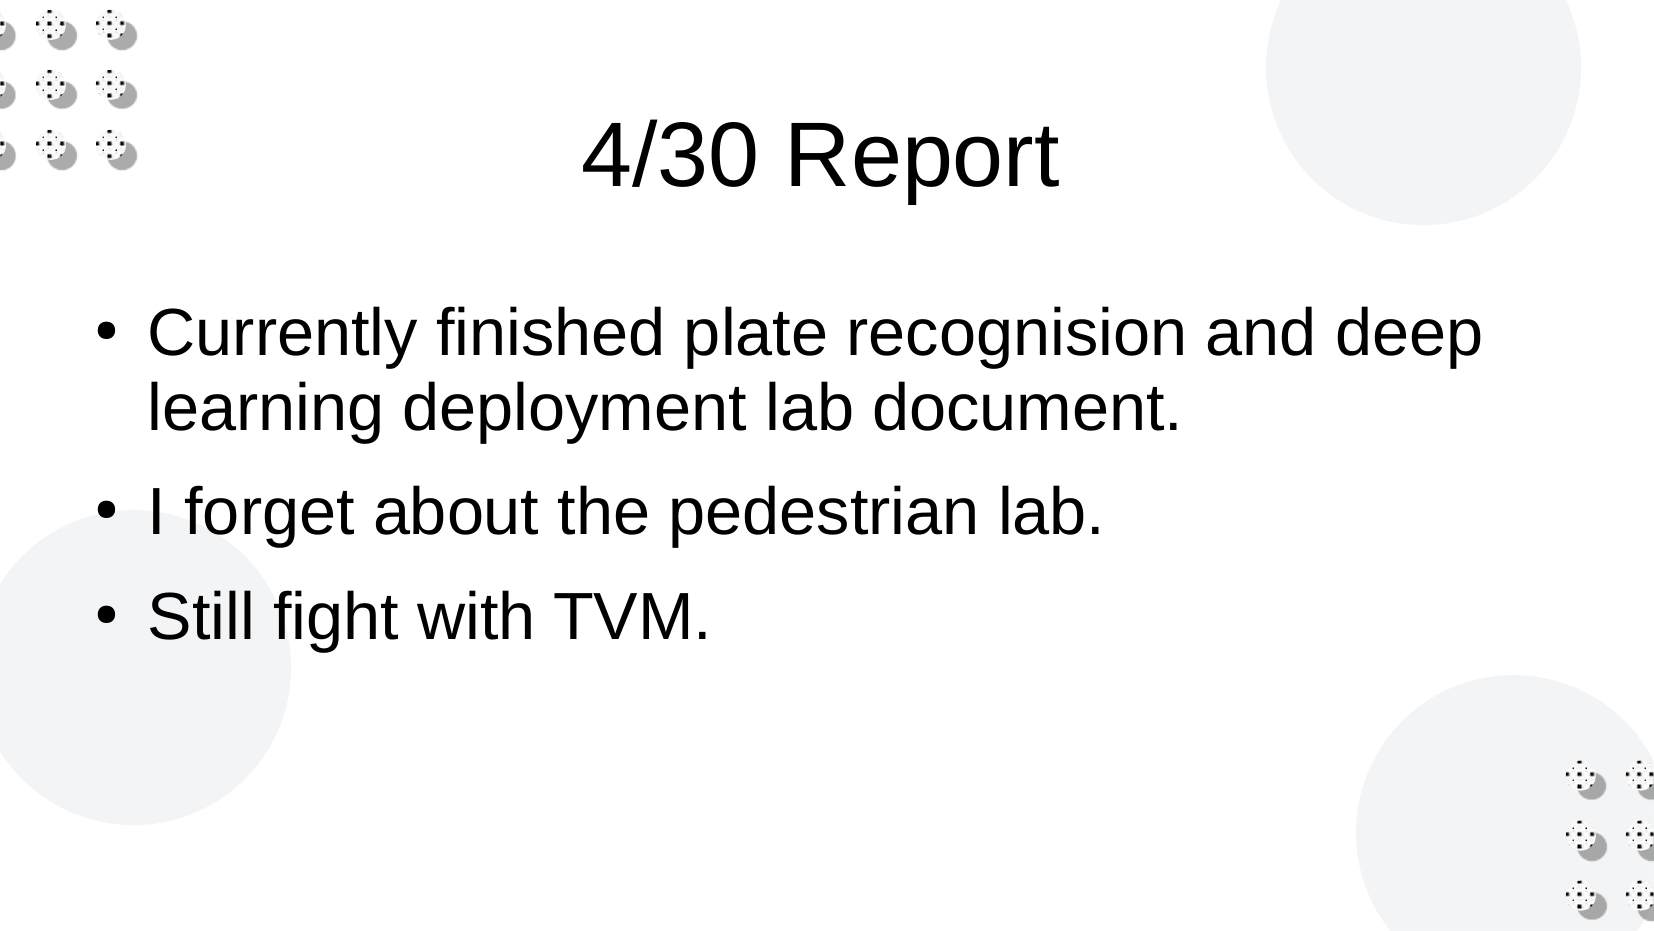

# 4/30 Report
Currently finished plate recognision and deep learning deployment lab document.
I forget about the pedestrian lab.
Still fight with TVM.